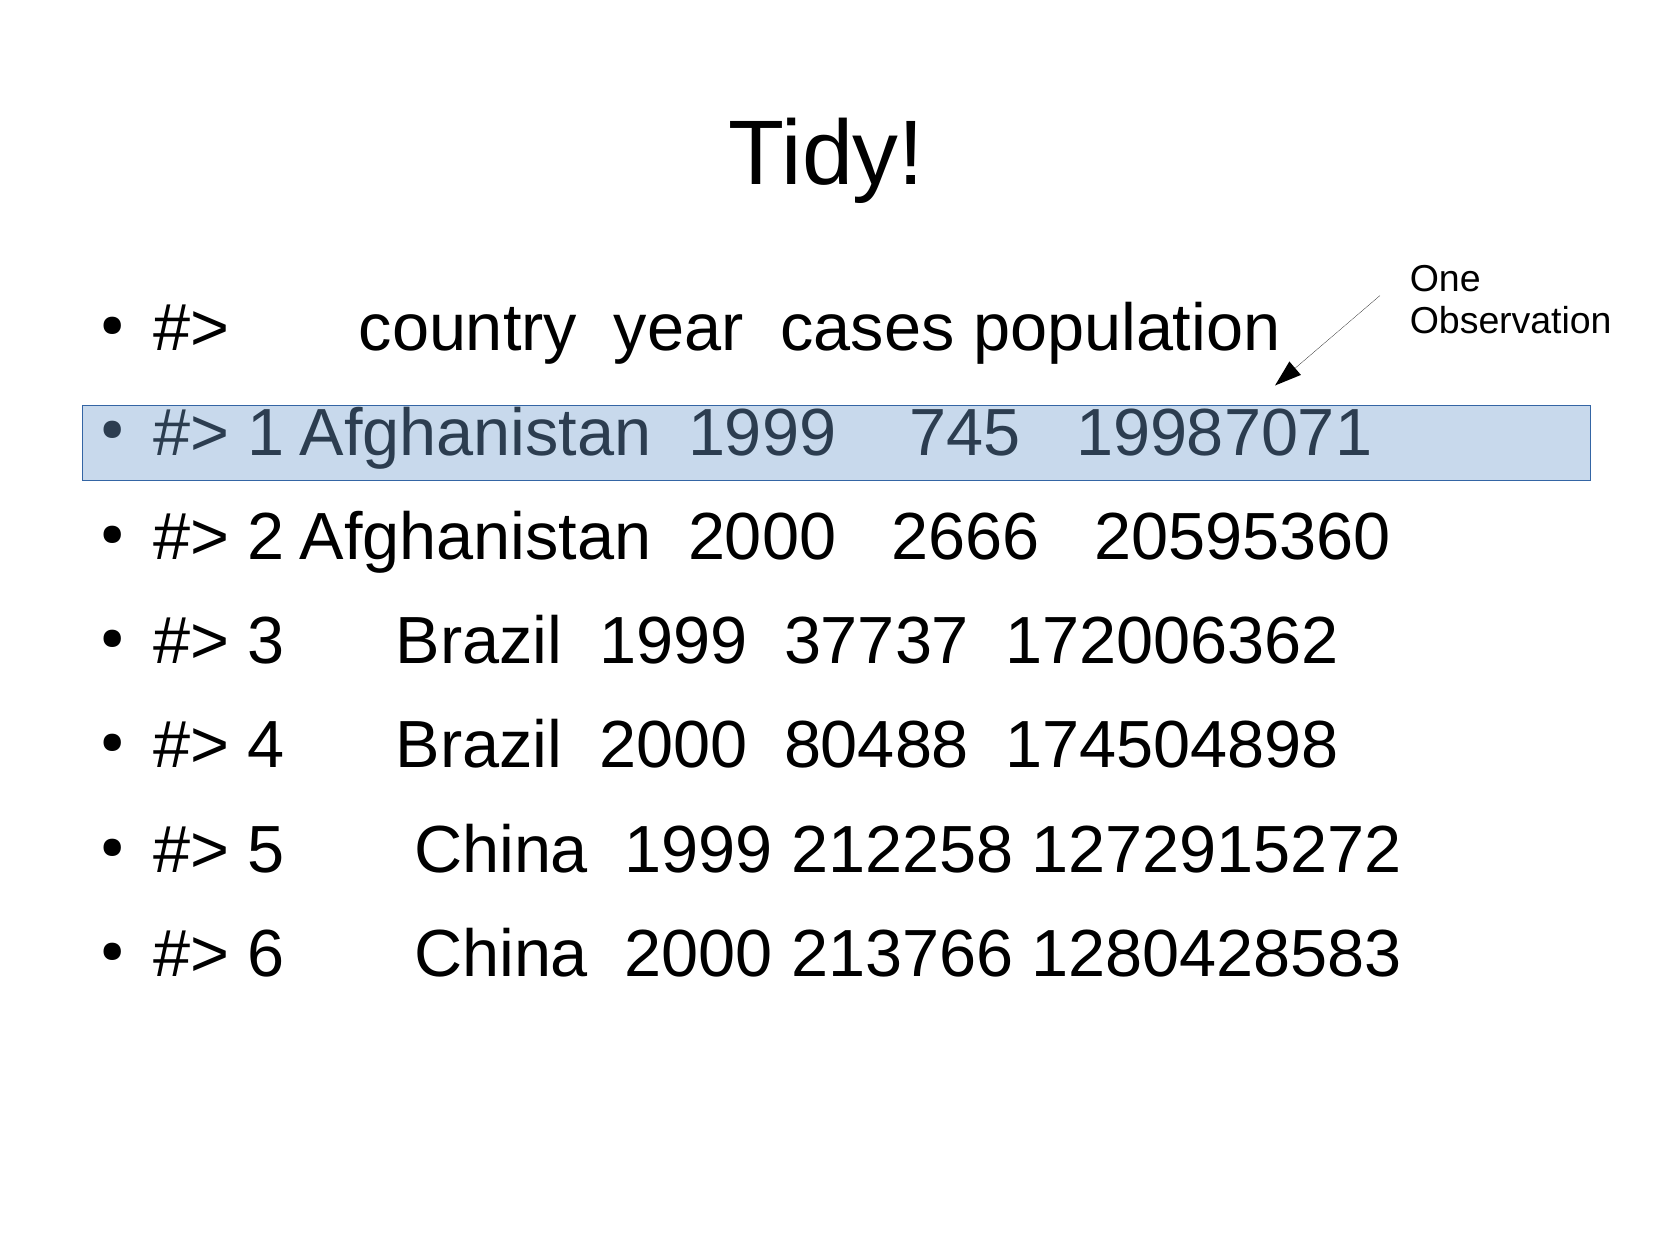

# Tidy!
One
Observation
#> country year cases population
#> 1 Afghanistan 1999 745 19987071
#> 2 Afghanistan 2000 2666 20595360
#> 3 Brazil 1999 37737 172006362
#> 4 Brazil 2000 80488 174504898
#> 5 China 1999 212258 1272915272
#> 6 China 2000 213766 1280428583